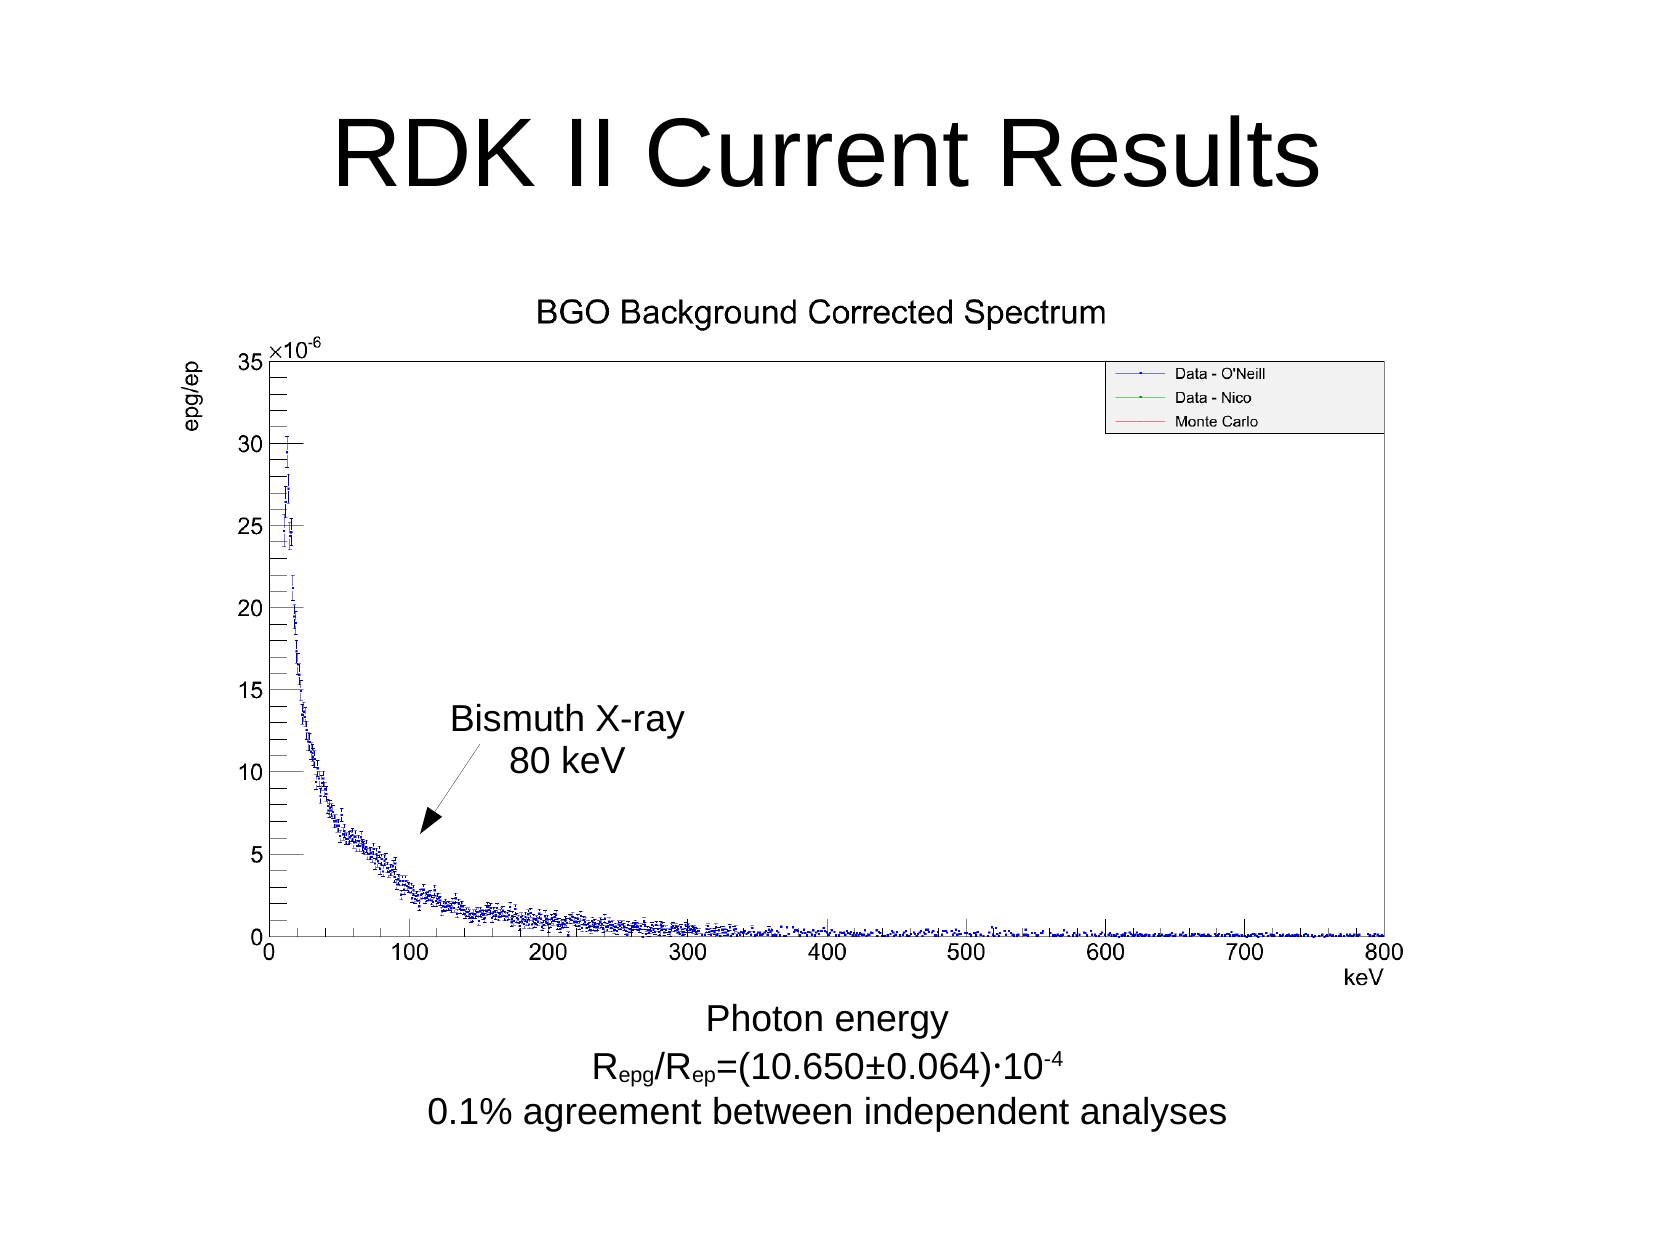

# RDK II Current Results
Bismuth X-ray
80 keV
Photon energy
Repg/Rep=(10.650±0.064)·10-4
0.1% agreement between independent analyses